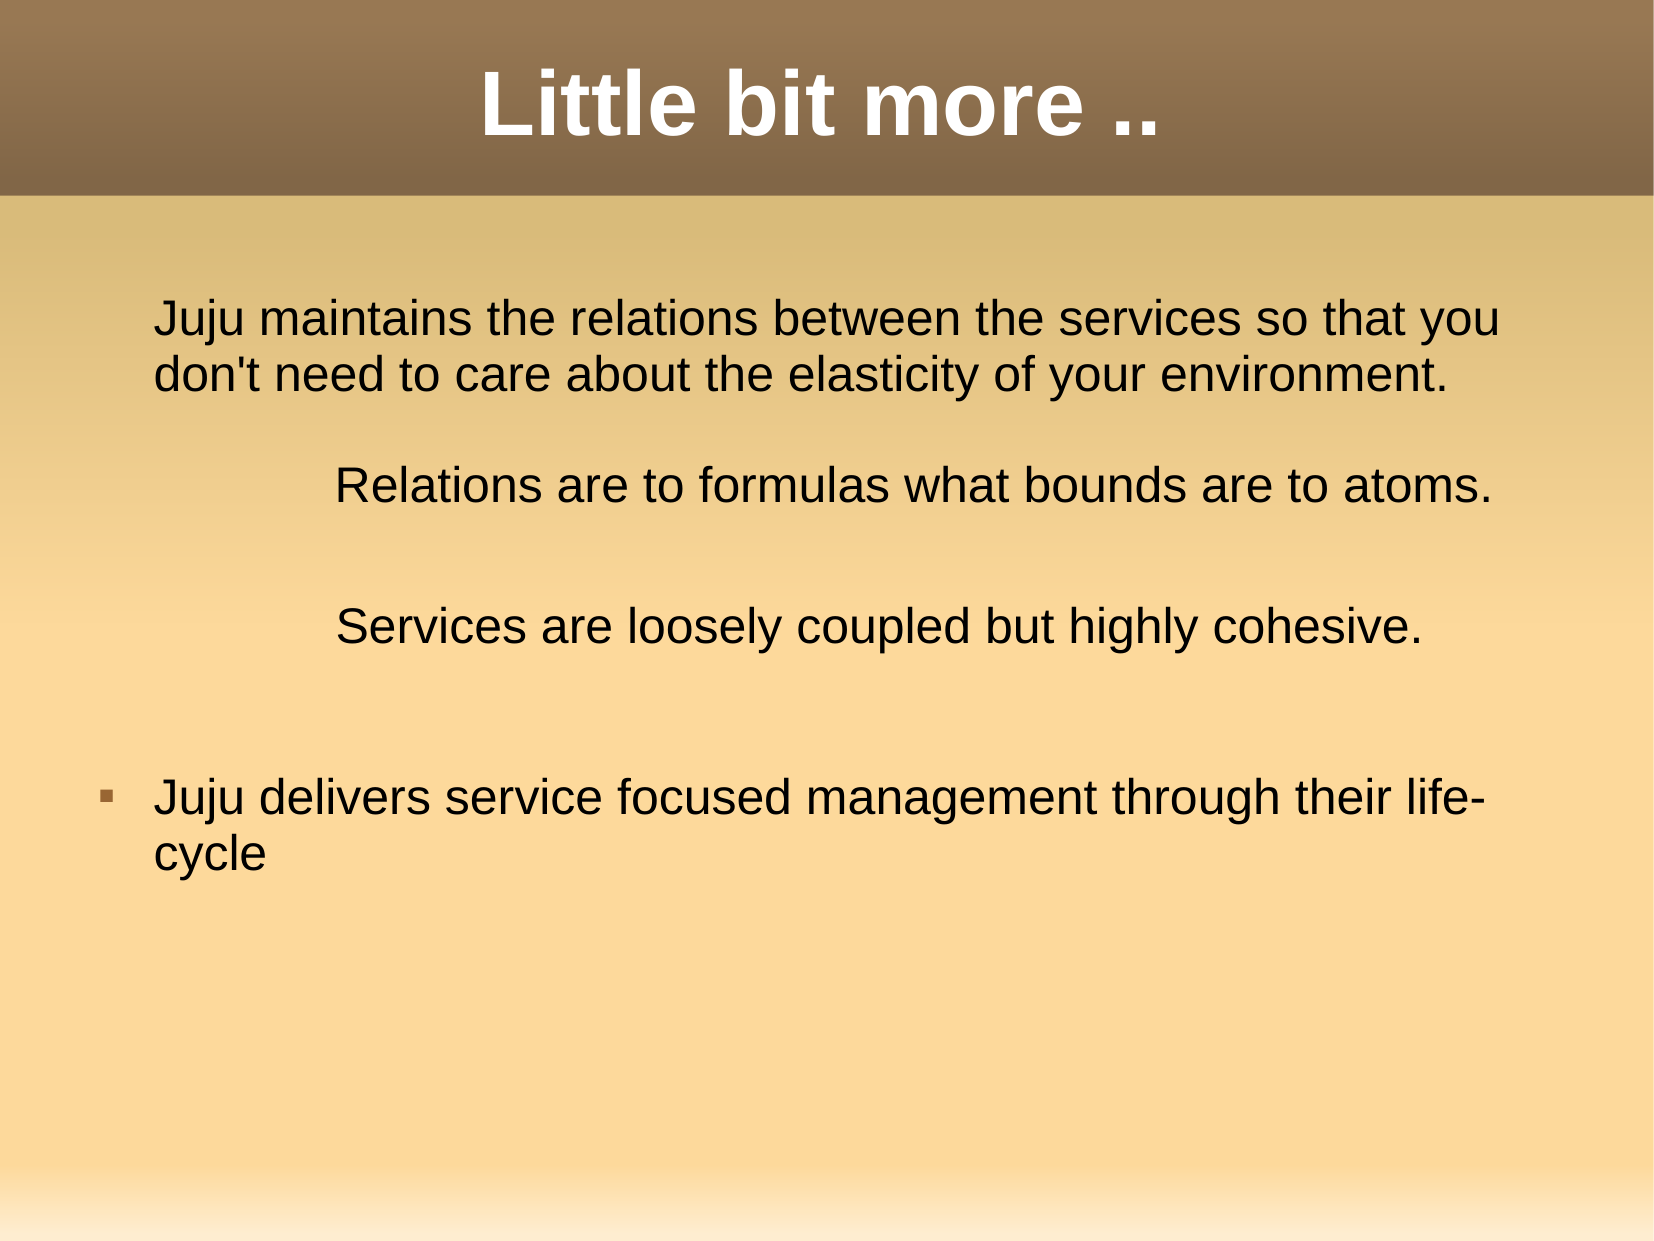

# Little bit more ..
Juju maintains the relations between the services so that you don't need to care about the elasticity of your environment.
 Relations are to formulas what bounds are to atoms.
 Services are loosely coupled but highly cohesive.
Juju delivers service focused management through their life-cycle